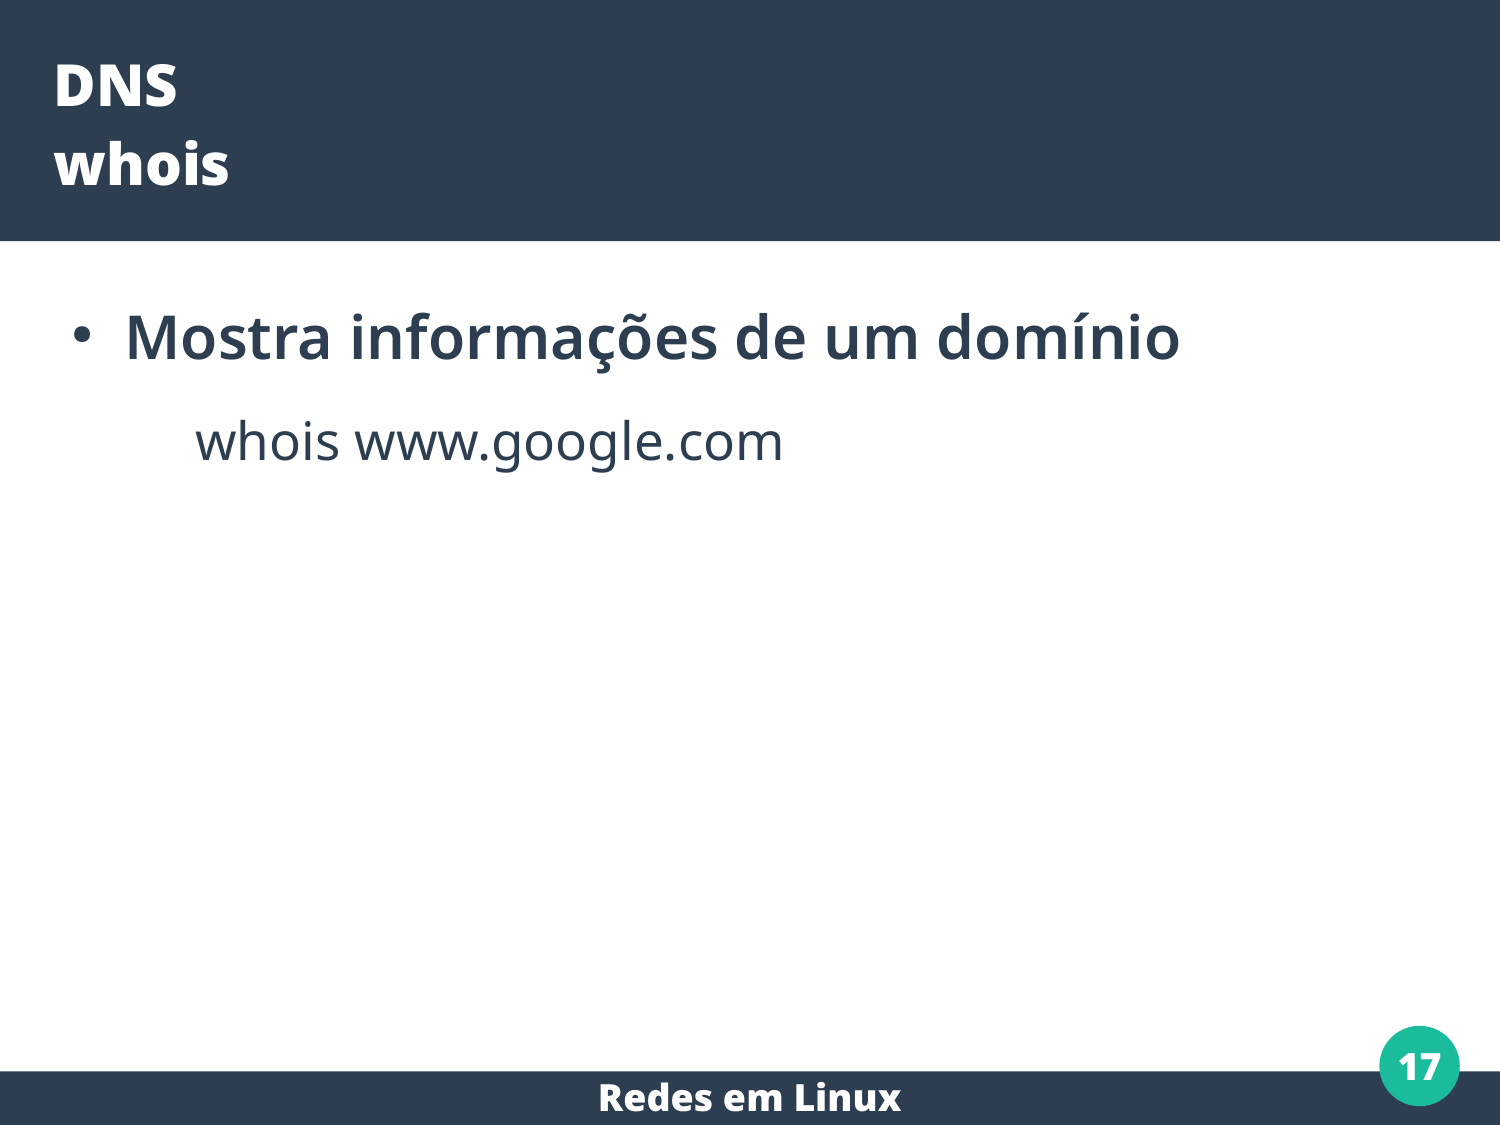

# DNS whois
Mostra informações de um domínio
whois www.google.com
17
Redes em Linux